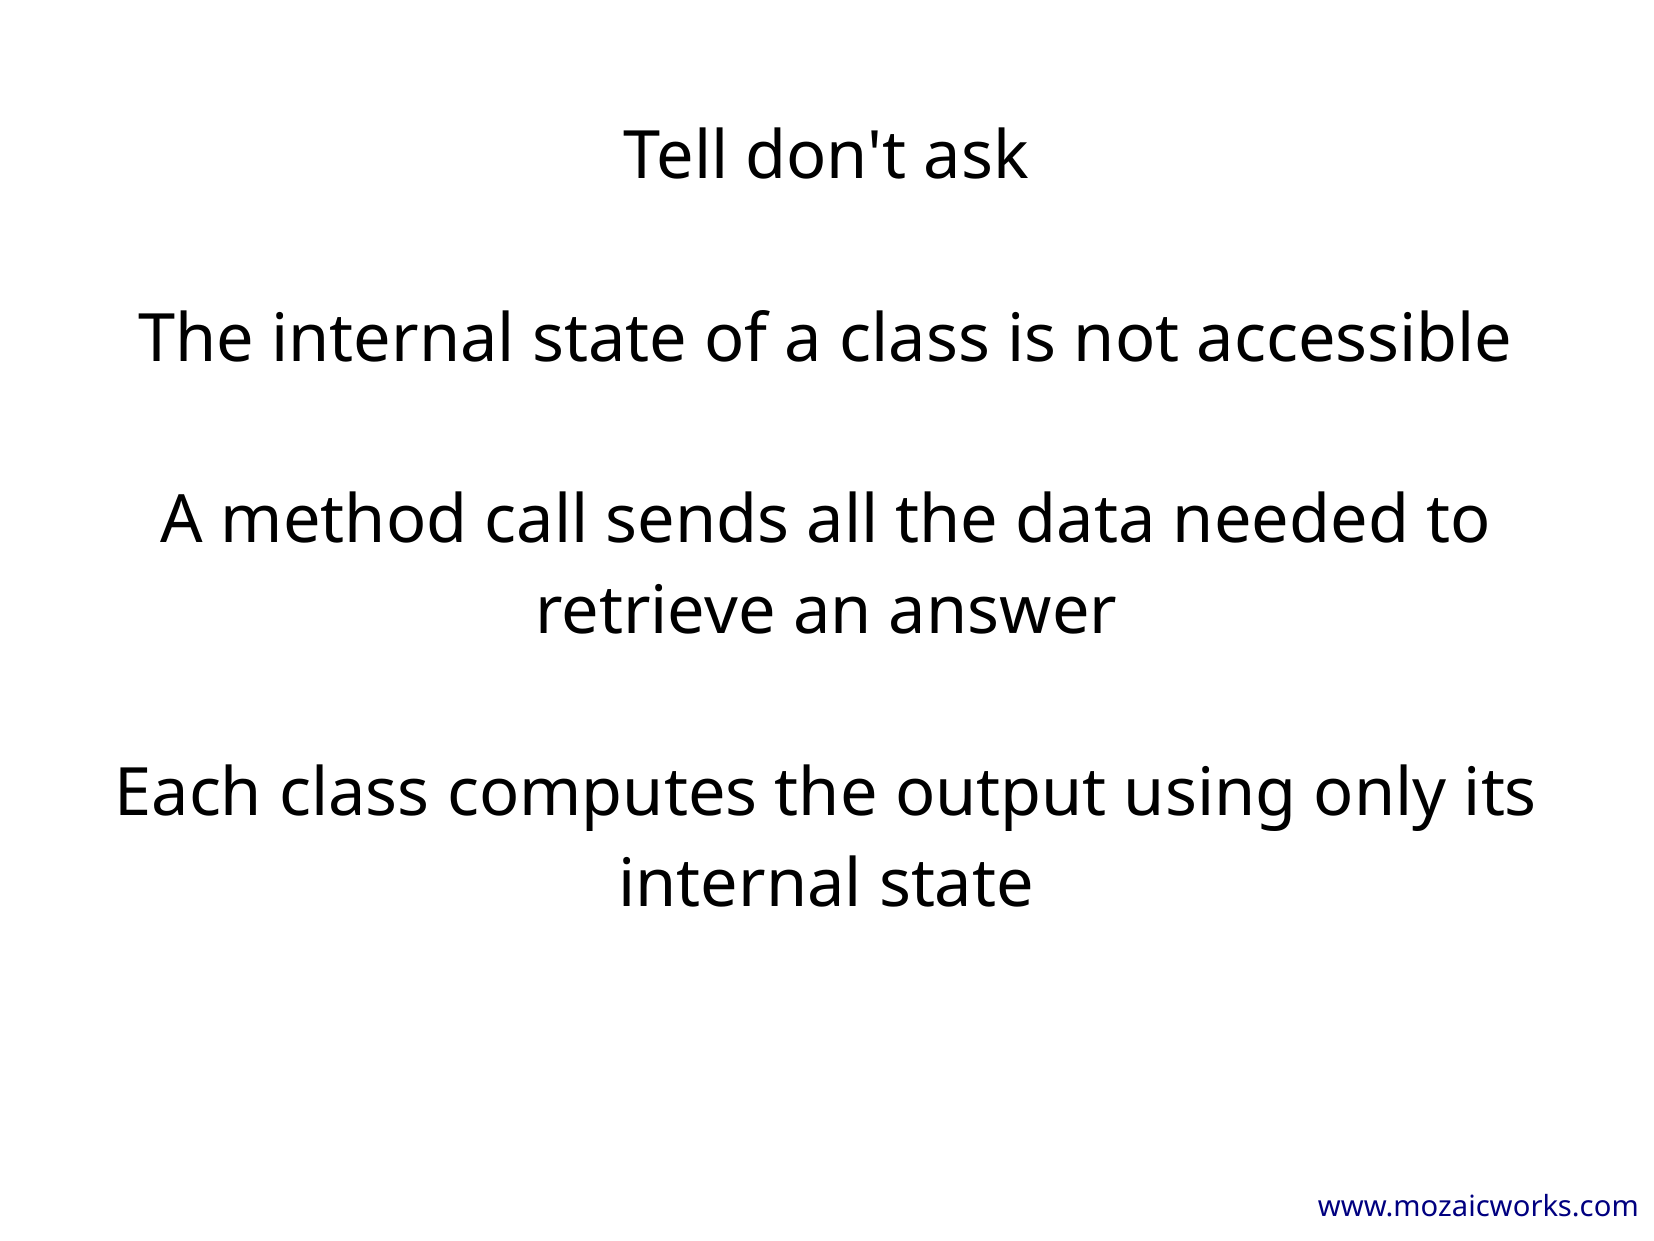

# Tell don't ask
The internal state of a class is not accessible
A method call sends all the data needed to retrieve an answer
Each class computes the output using only its internal state
www.mozaicworks.com